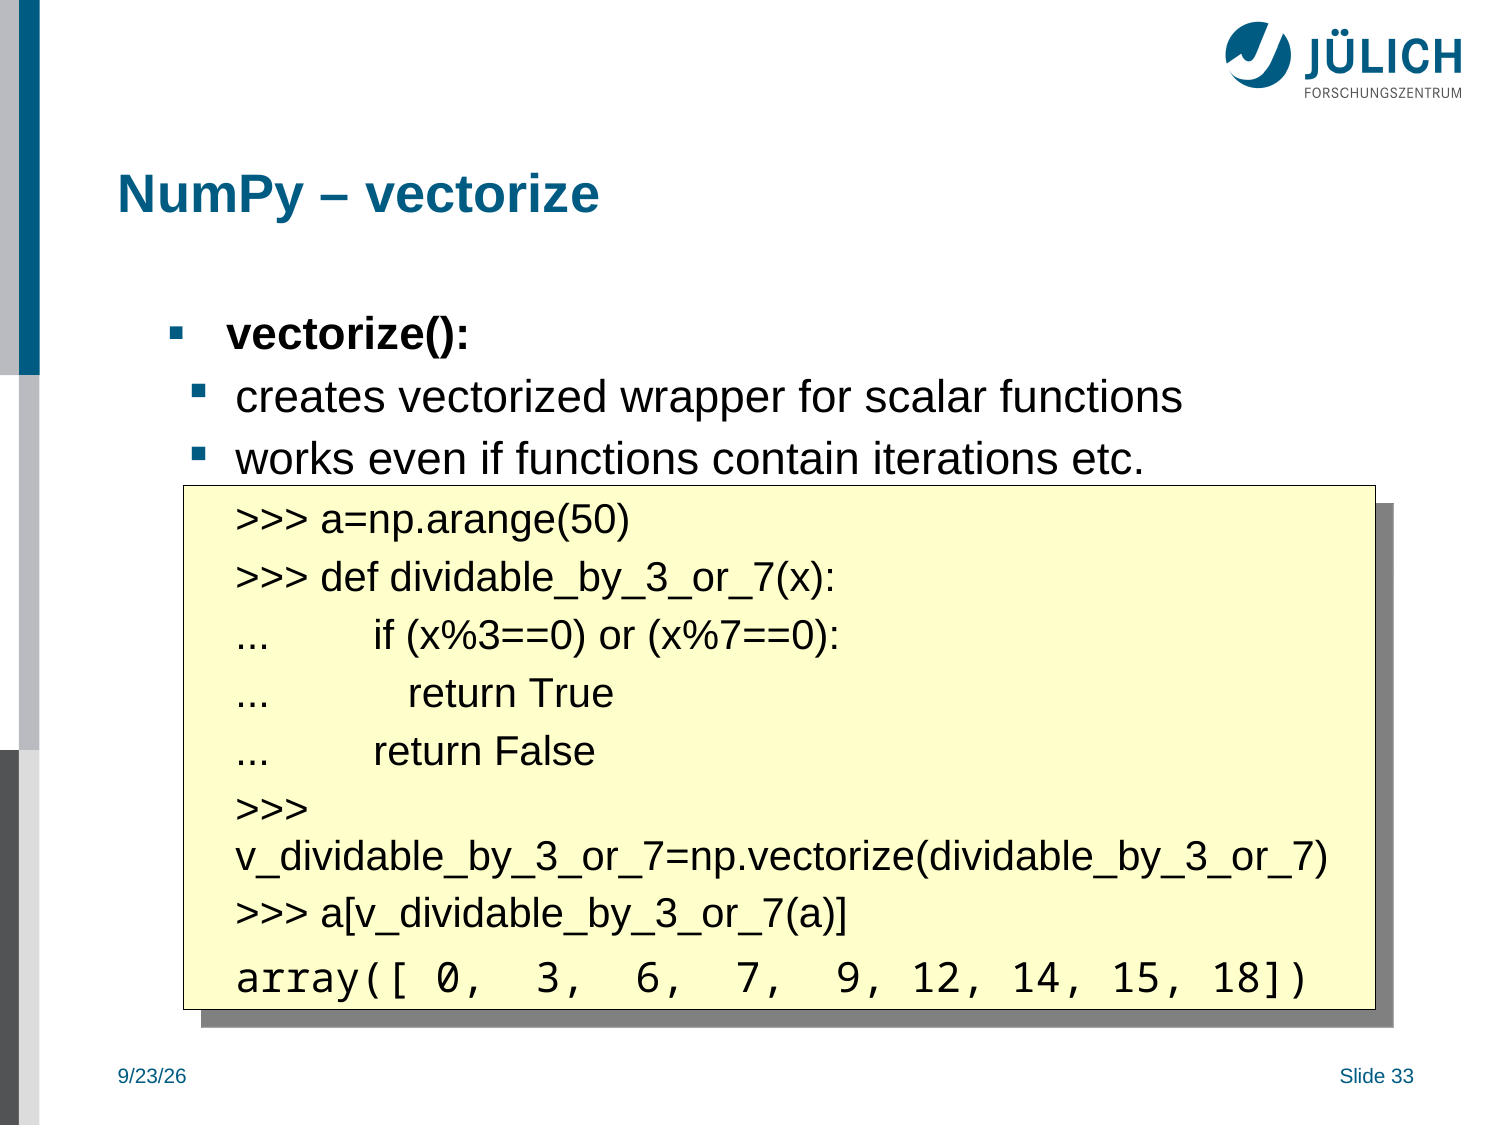

# NumPy – vectorize
vectorize():
creates vectorized wrapper for scalar functions
works even if functions contain iterations etc.
>>> a=np.arange(50)
>>> def dividable_by_3_or_7(x):
... if (x%3==0) or (x%7==0):
... return True
... return False
>>> v_dividable_by_3_or_7=np.vectorize(dividable_by_3_or_7)
>>> a[v_dividable_by_3_or_7(a)]
array([ 0, 3, 6, 7, 9, 12, 14, 15, 18])